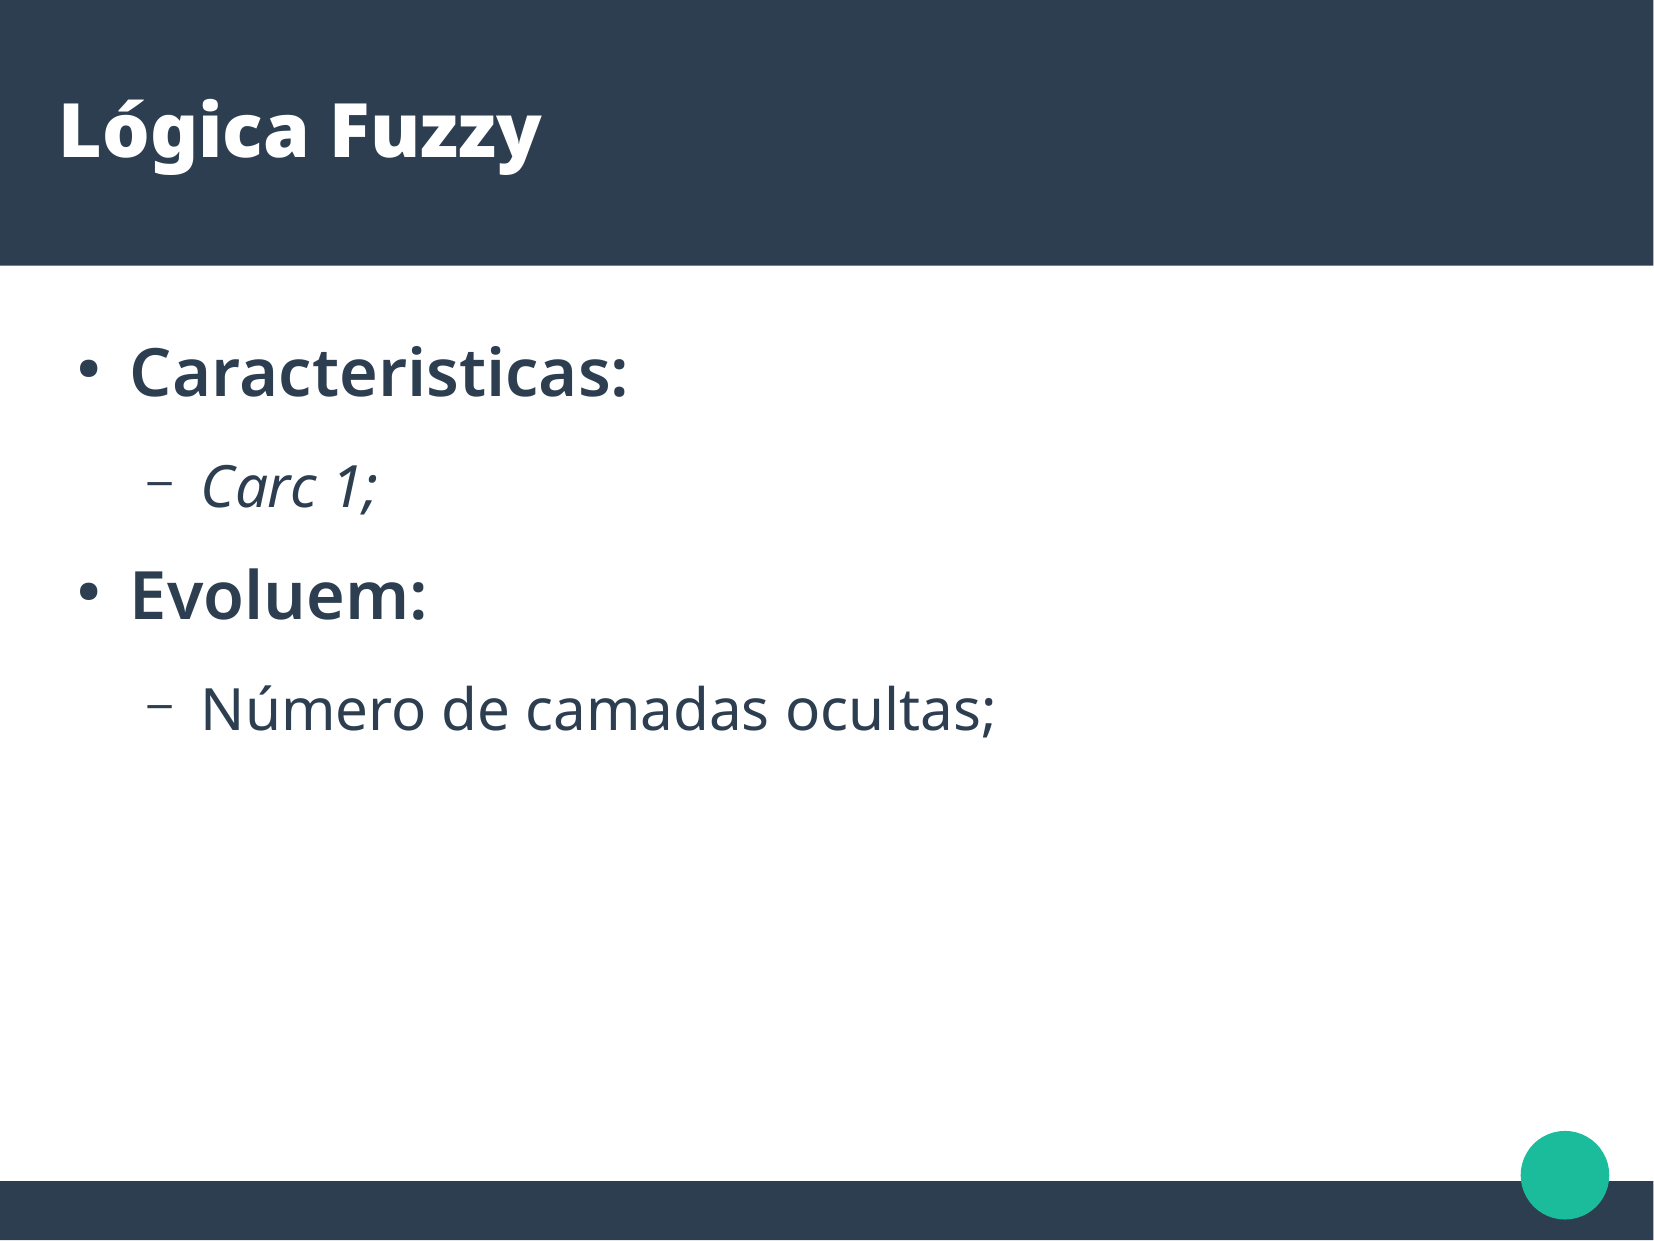

# Lógica Fuzzy
Caracteristicas:
Carc 1;
Evoluem:
Número de camadas ocultas;